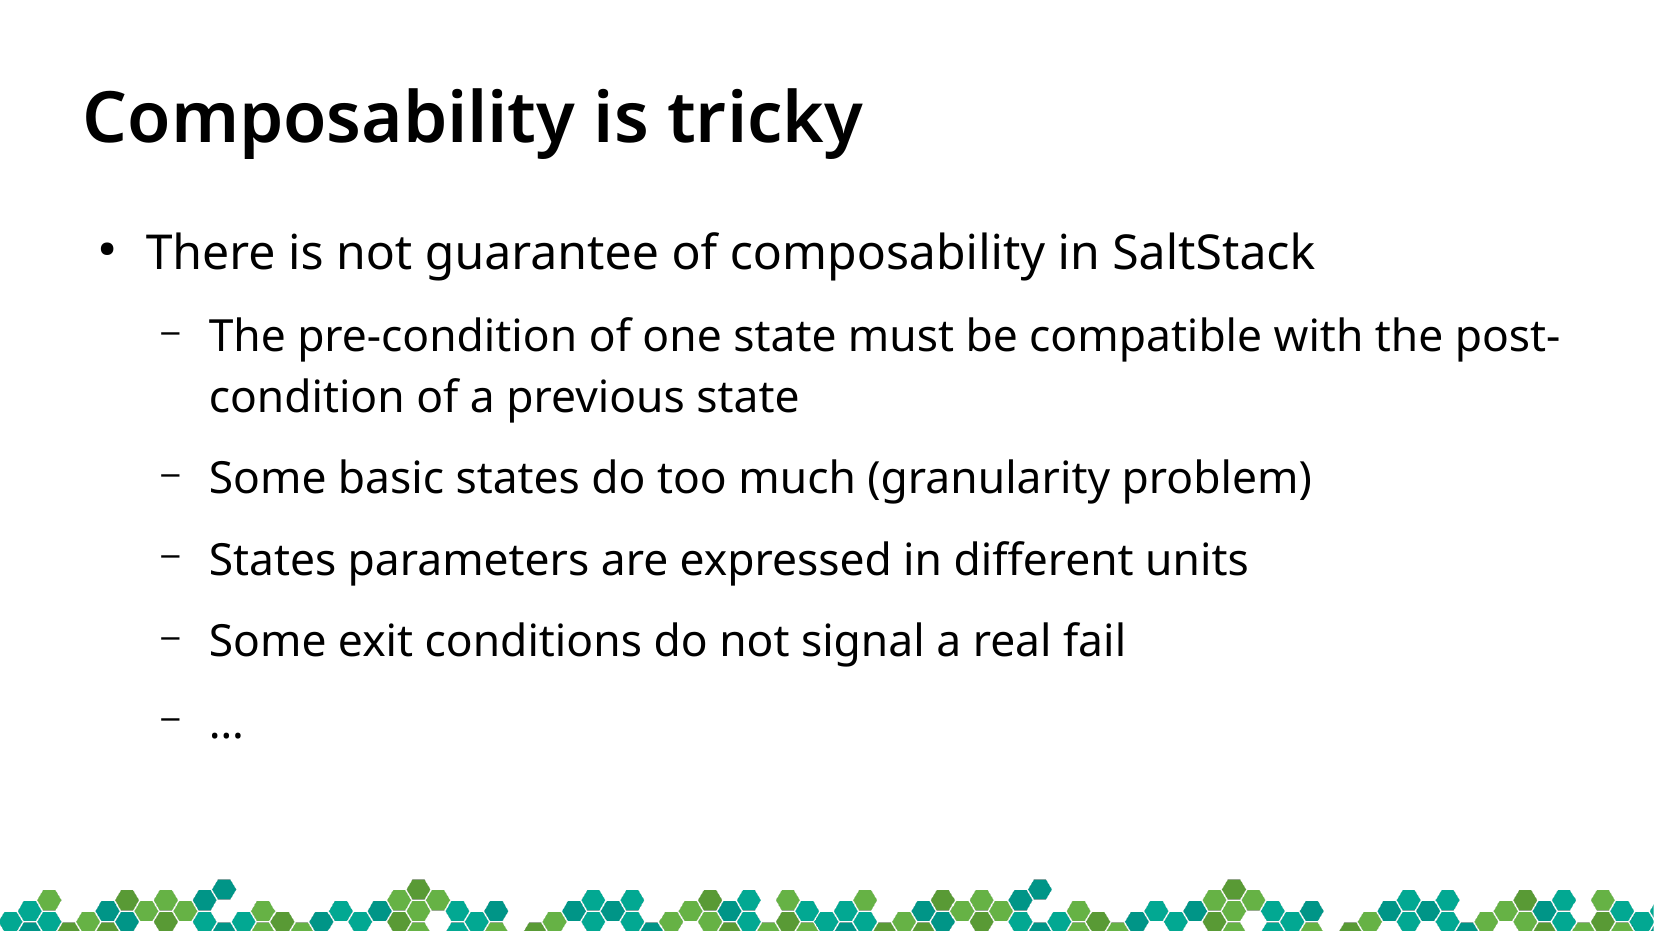

# Composability is tricky
There is not guarantee of composability in SaltStack
The pre-condition of one state must be compatible with the post-condition of a previous state
Some basic states do too much (granularity problem)
States parameters are expressed in different units
Some exit conditions do not signal a real fail
…